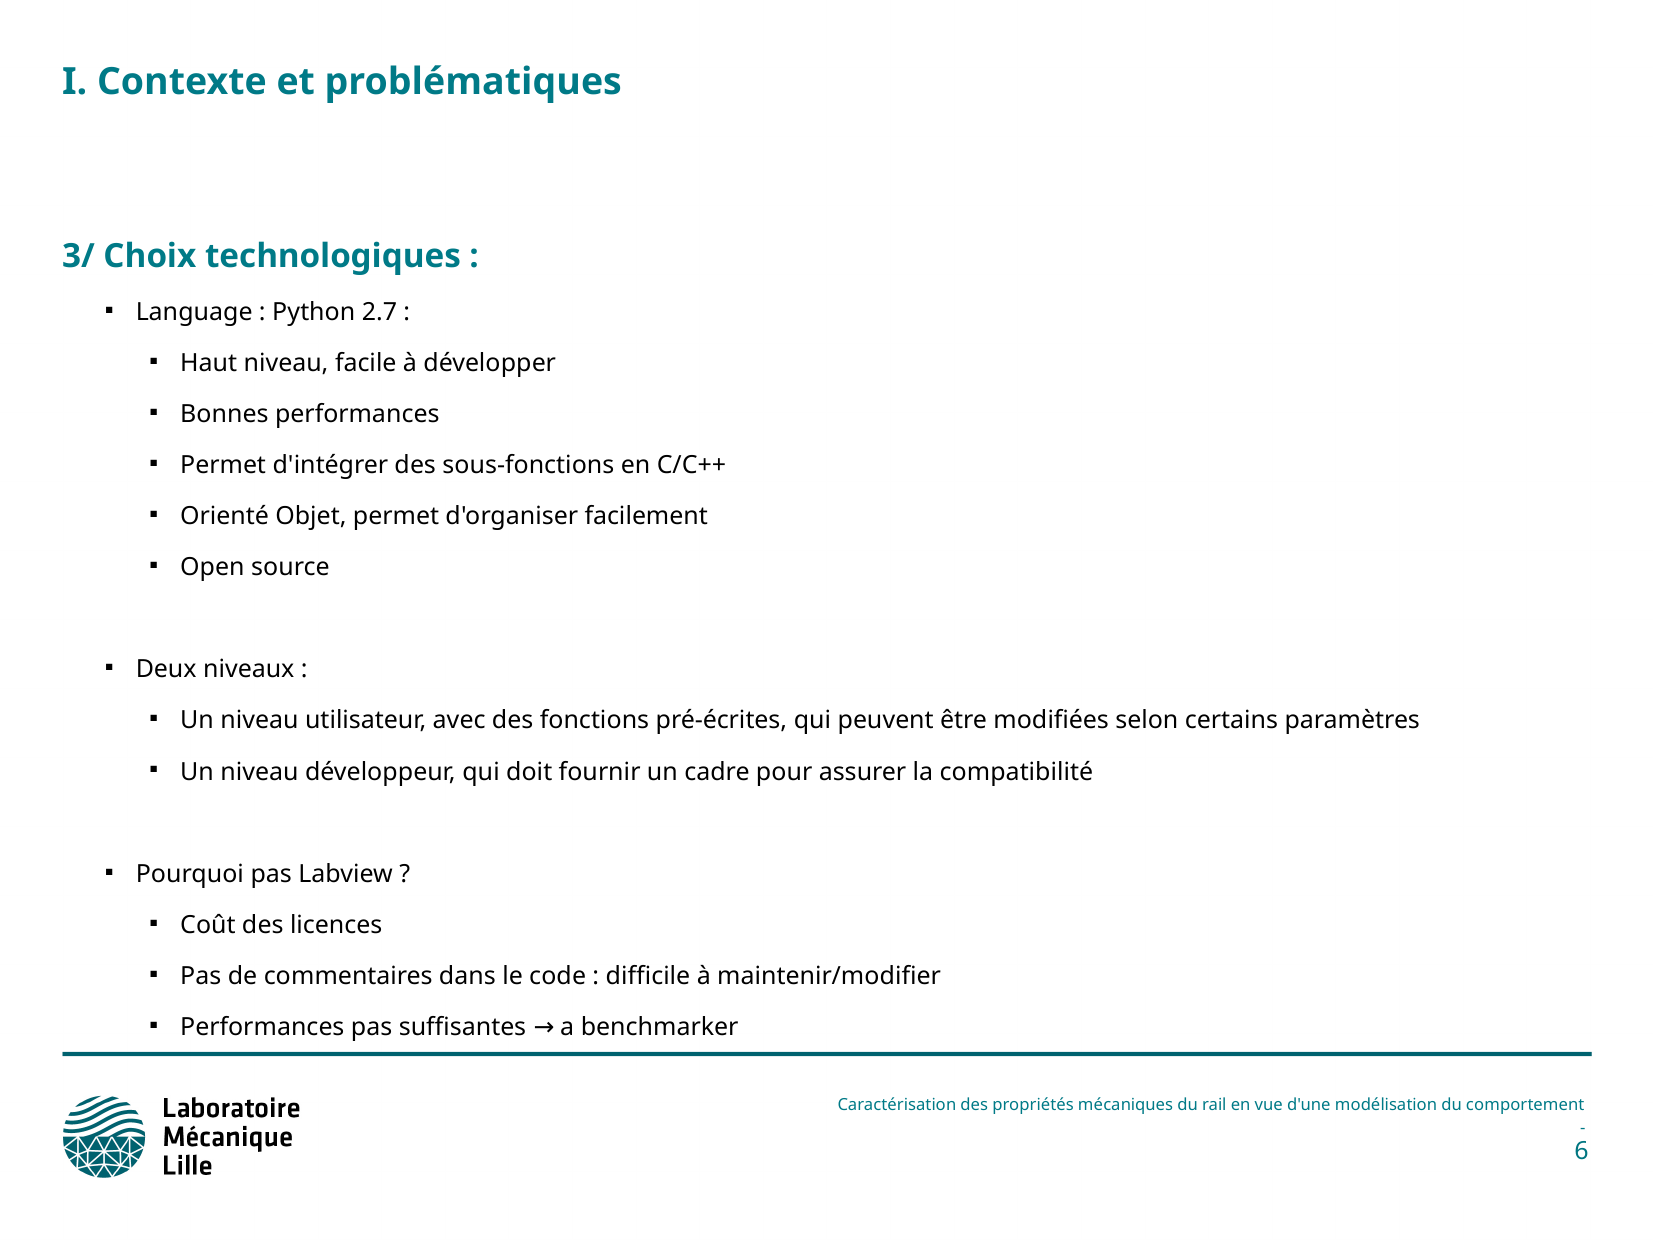

I. Contexte et problématiques
3/ Choix technologiques :
Language : Python 2.7 :
Haut niveau, facile à développer
Bonnes performances
Permet d'intégrer des sous-fonctions en C/C++
Orienté Objet, permet d'organiser facilement
Open source
Deux niveaux :
Un niveau utilisateur, avec des fonctions pré-écrites, qui peuvent être modifiées selon certains paramètres
Un niveau développeur, qui doit fournir un cadre pour assurer la compatibilité
Pourquoi pas Labview ?
Coût des licences
Pas de commentaires dans le code : difficile à maintenir/modifier
Performances pas suffisantes → a benchmarker
6